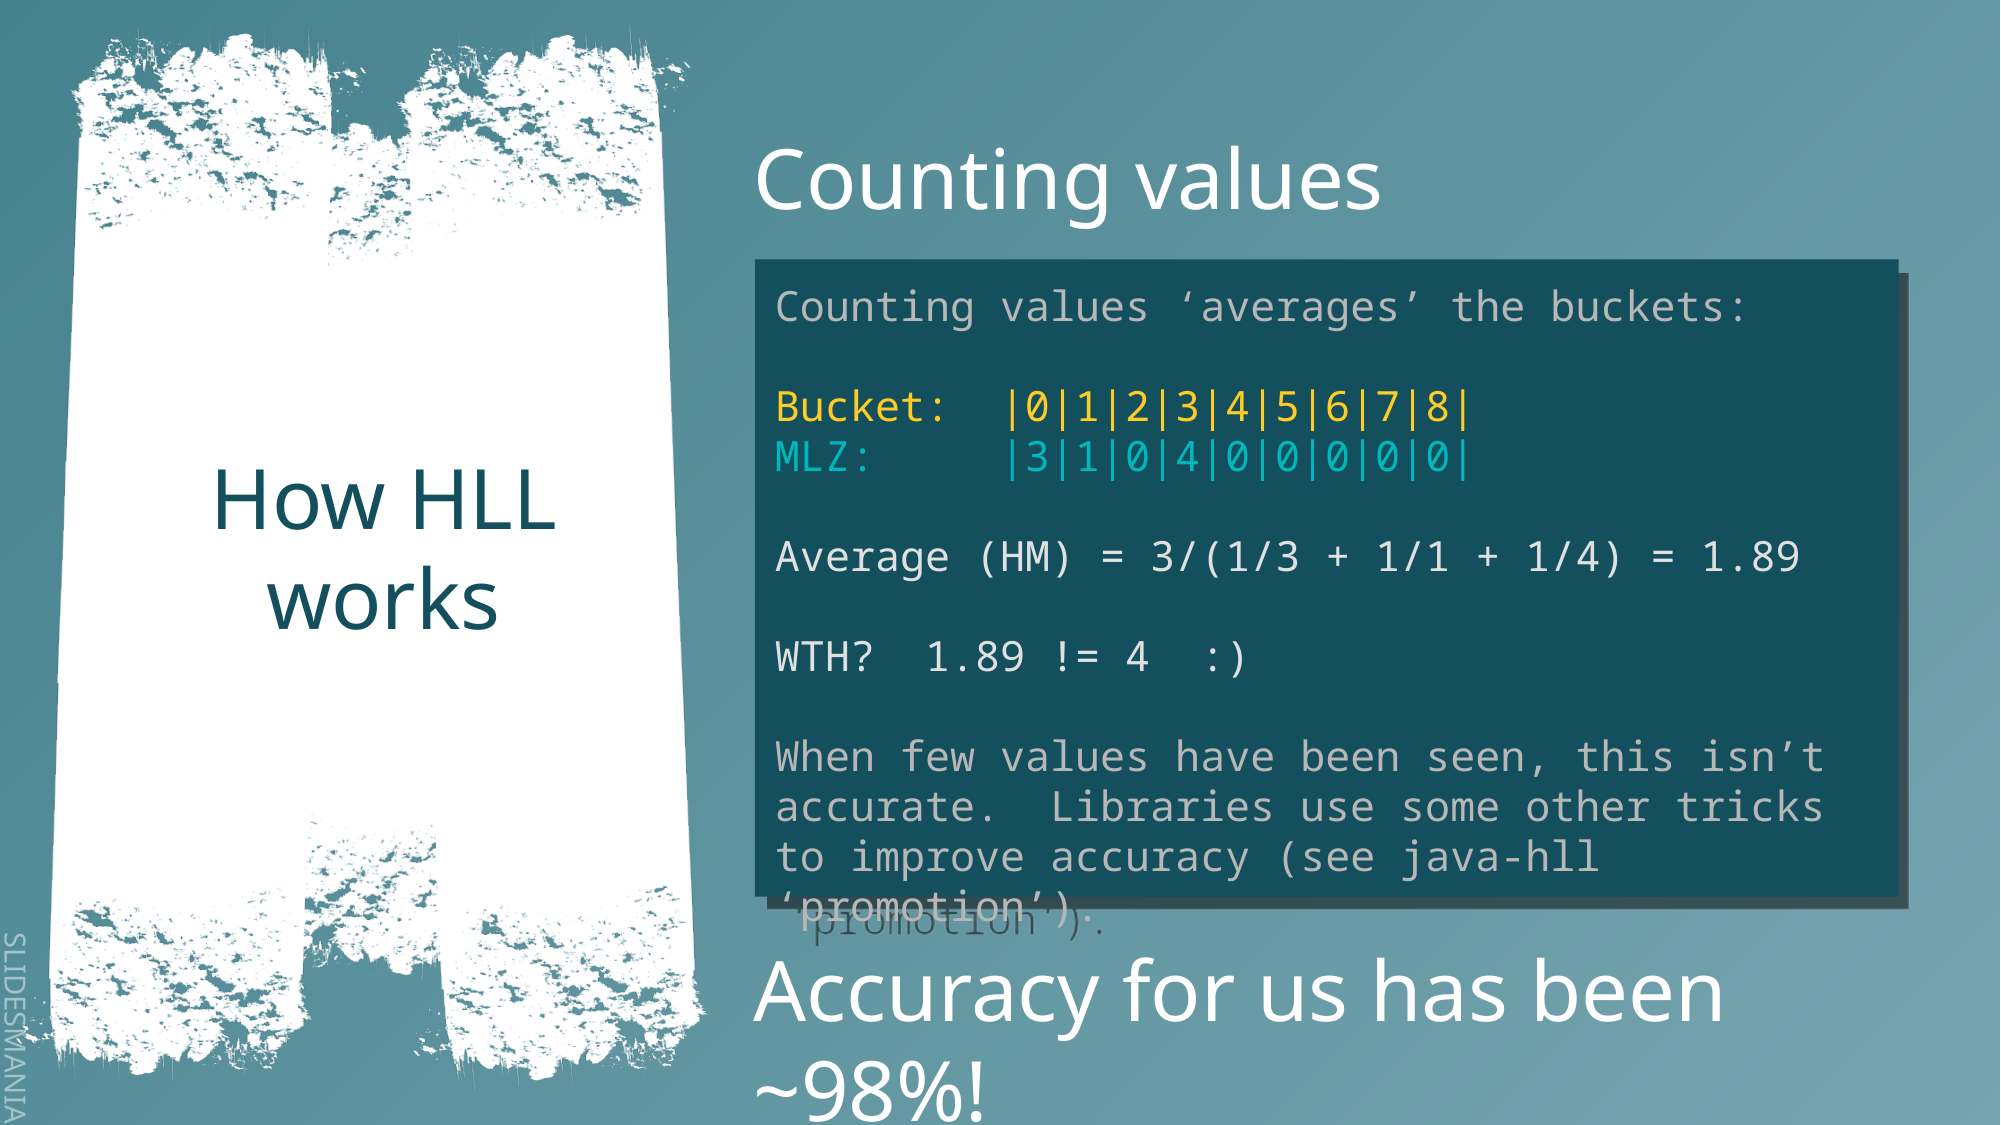

Counting values
# How HLL works
Counting values ‘averages’ the buckets:
Bucket: |0|1|2|3|4|5|6|7|8|
MLZ: |3|1|0|4|0|0|0|0|0|
Average (HM) = 3/(1/3 + 1/1 + 1/4) = 1.89
WTH? 1.89 != 4 :)
When few values have been seen, this isn’t accurate. Libraries use some other tricks to improve accuracy (see java-hll ‘promotion’).
Accuracy for us has been ~98%!